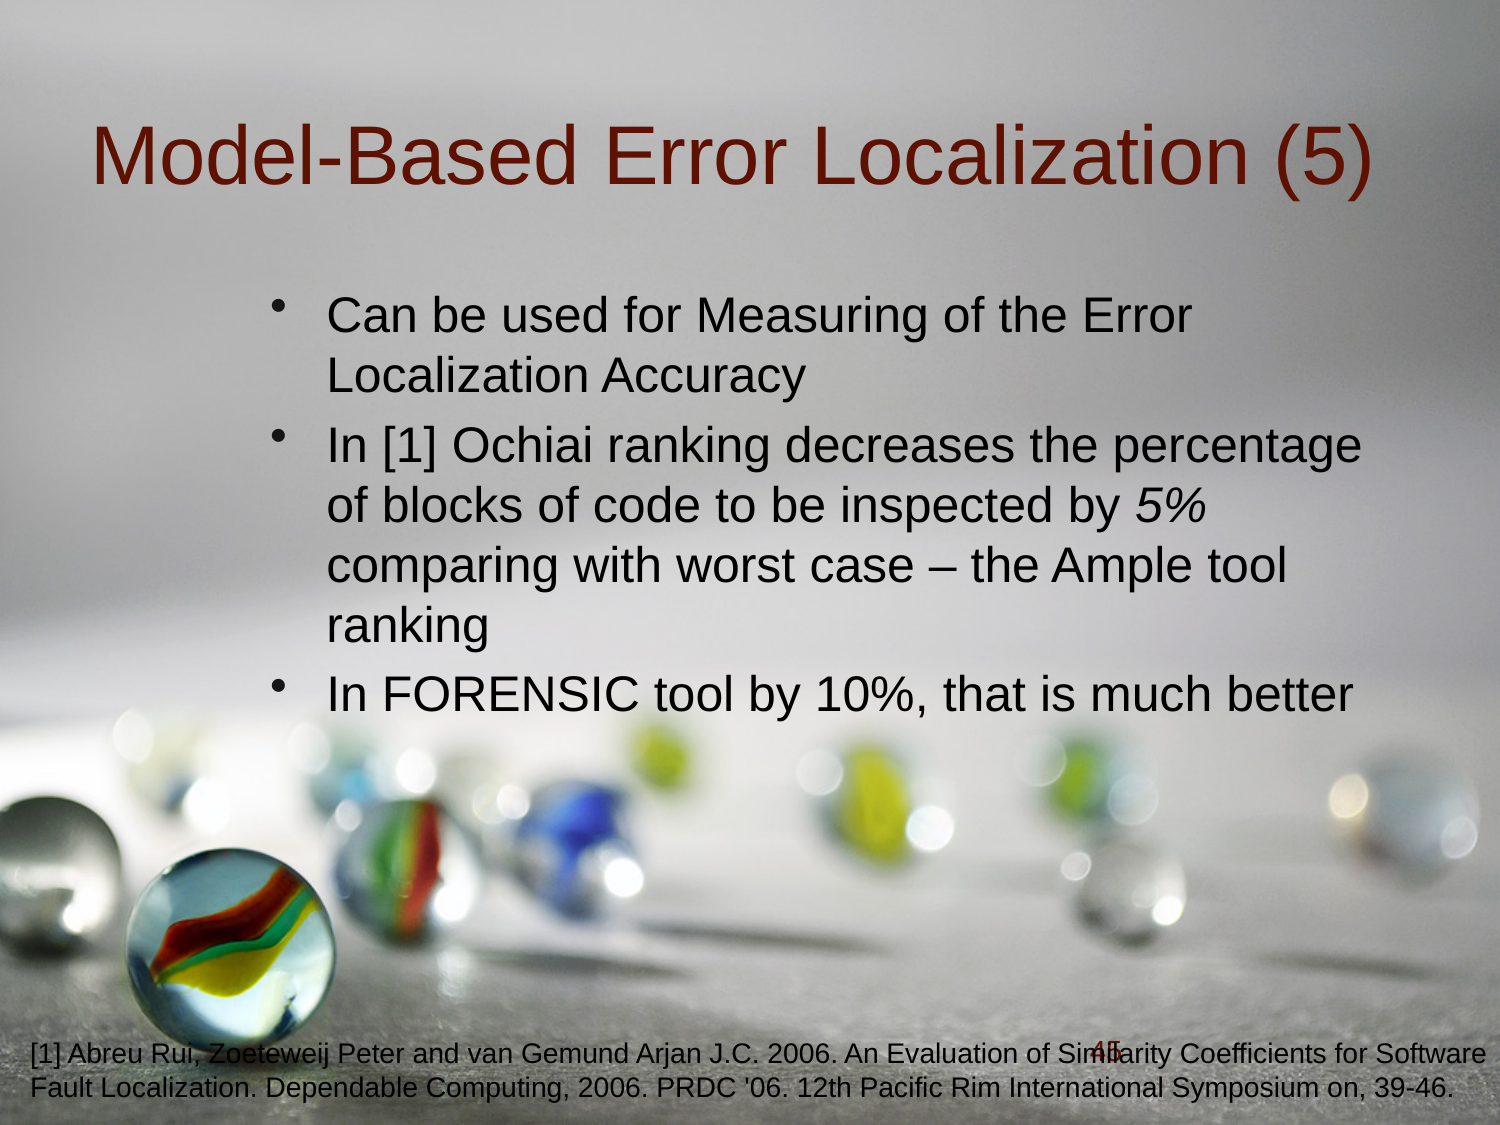

# Model-Based Error Localization (5)
Can be used for Measuring of the Error Localization Accuracy
In [1] Ochiai ranking decreases the percentage of blocks of code to be inspected by 5% comparing with worst case – the Ample tool ranking
In FORENSIC tool by 10%, that is much better
Tallinn, 01.01.2016
45
[1] Abreu Rui, Zoeteweij Peter and van Gemund Arjan J.C. 2006. An Evaluation of Similarity Coefficients for Software Fault Localization. Dependable Computing, 2006. PRDC '06. 12th Pacific Rim International Symposium on, 39-46.